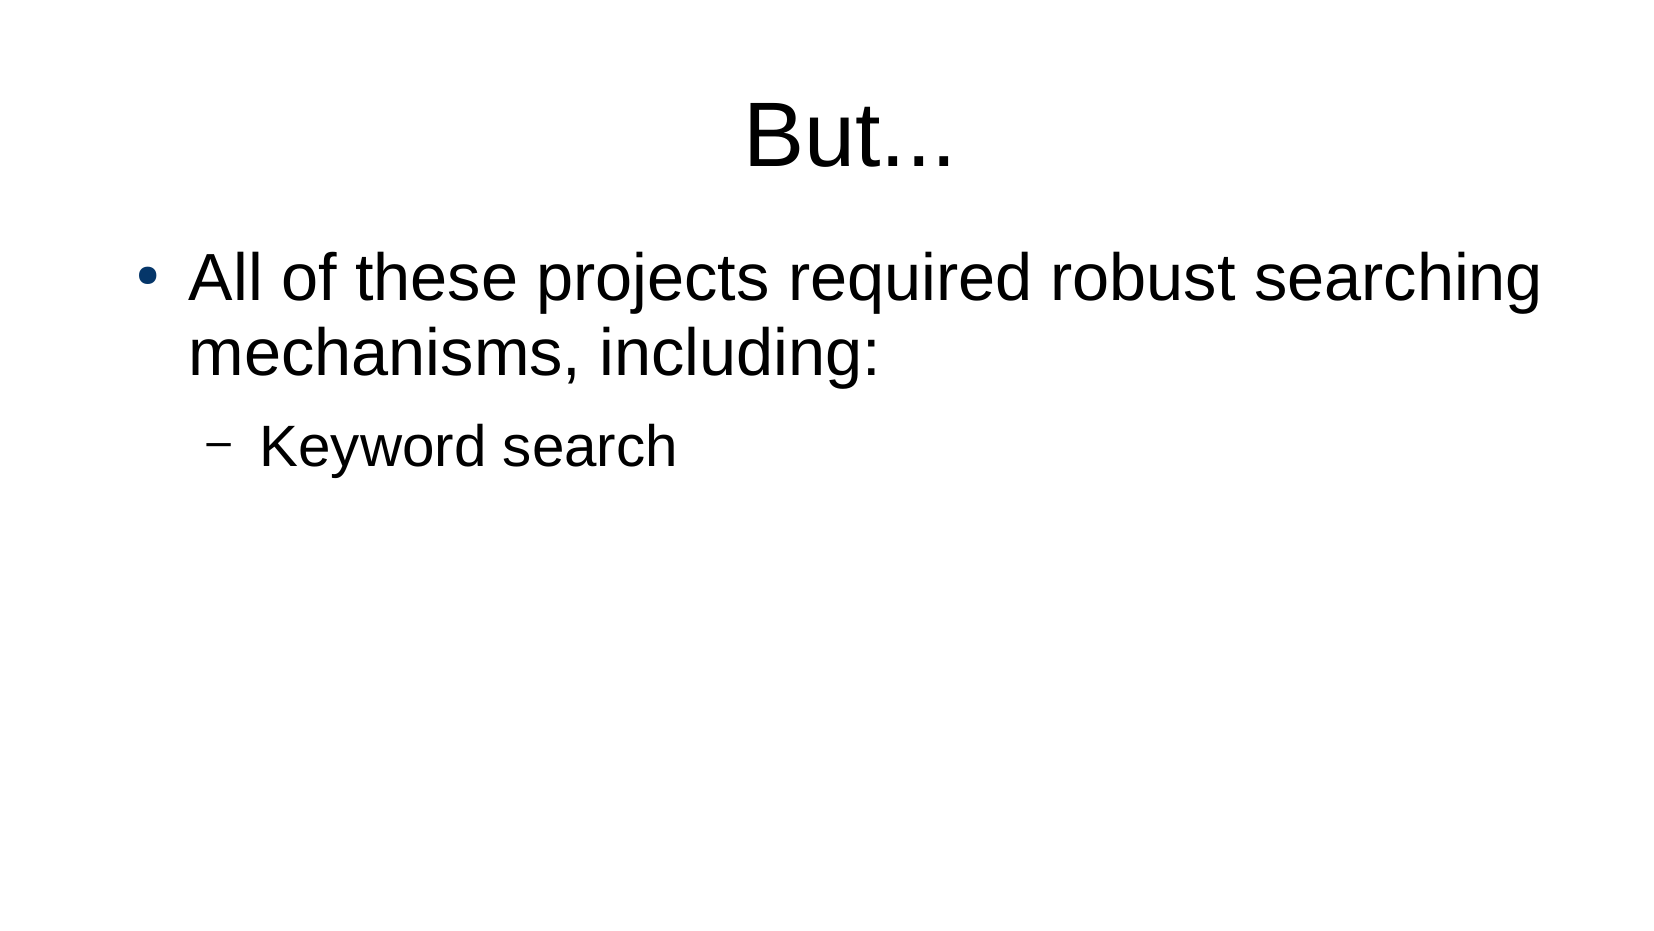

# But...
All of these projects required robust searching mechanisms, including:
Keyword search